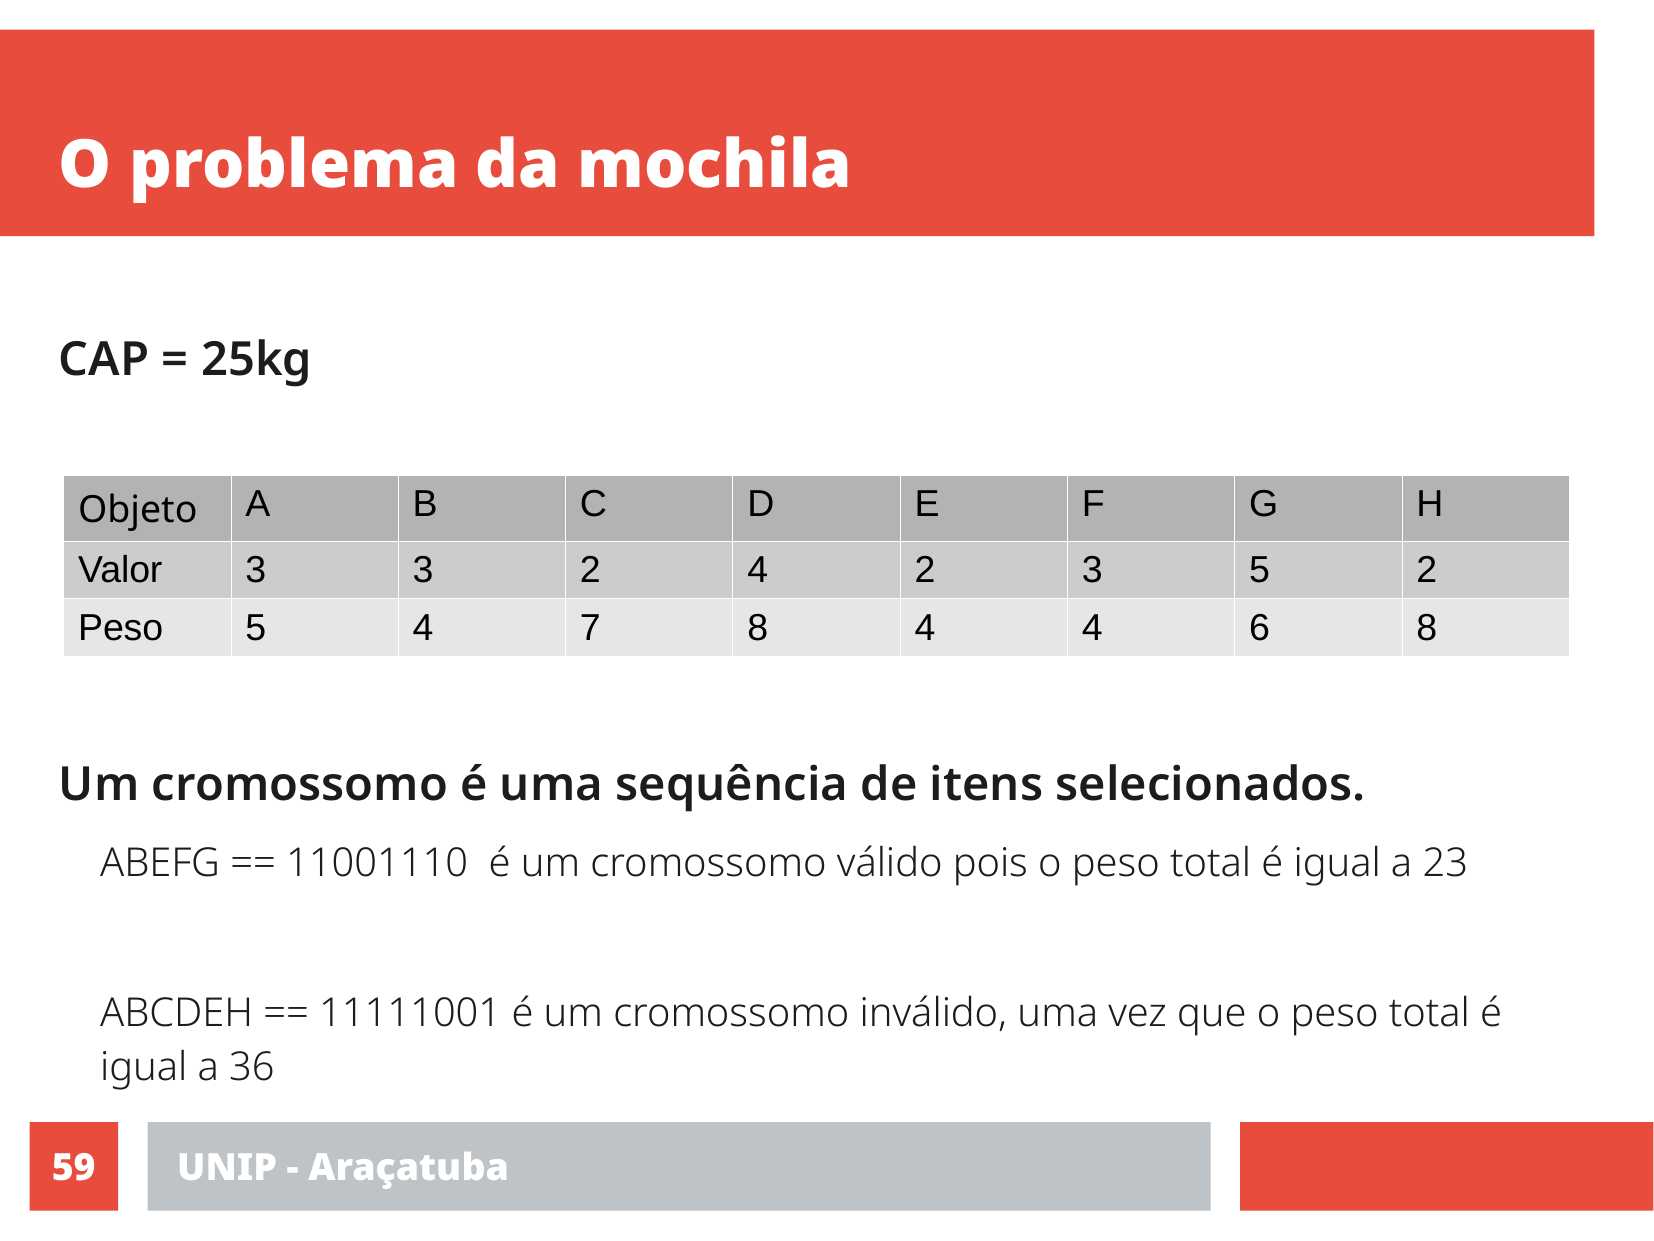

# O problema da mochila
CAP = 25kg
Um cromossomo é uma sequência de itens selecionados.
ABEFG == 11001110 é um cromossomo válido pois o peso total é igual a 23
ABCDEH == 11111001 é um cromossomo inválido, uma vez que o peso total é igual a 36
| Objeto | A | B | C | D | E | F | G | H |
| --- | --- | --- | --- | --- | --- | --- | --- | --- |
| Valor | 3 | 3 | 2 | 4 | 2 | 3 | 5 | 2 |
| Peso | 5 | 4 | 7 | 8 | 4 | 4 | 6 | 8 |
59
UNIP - Araçatuba